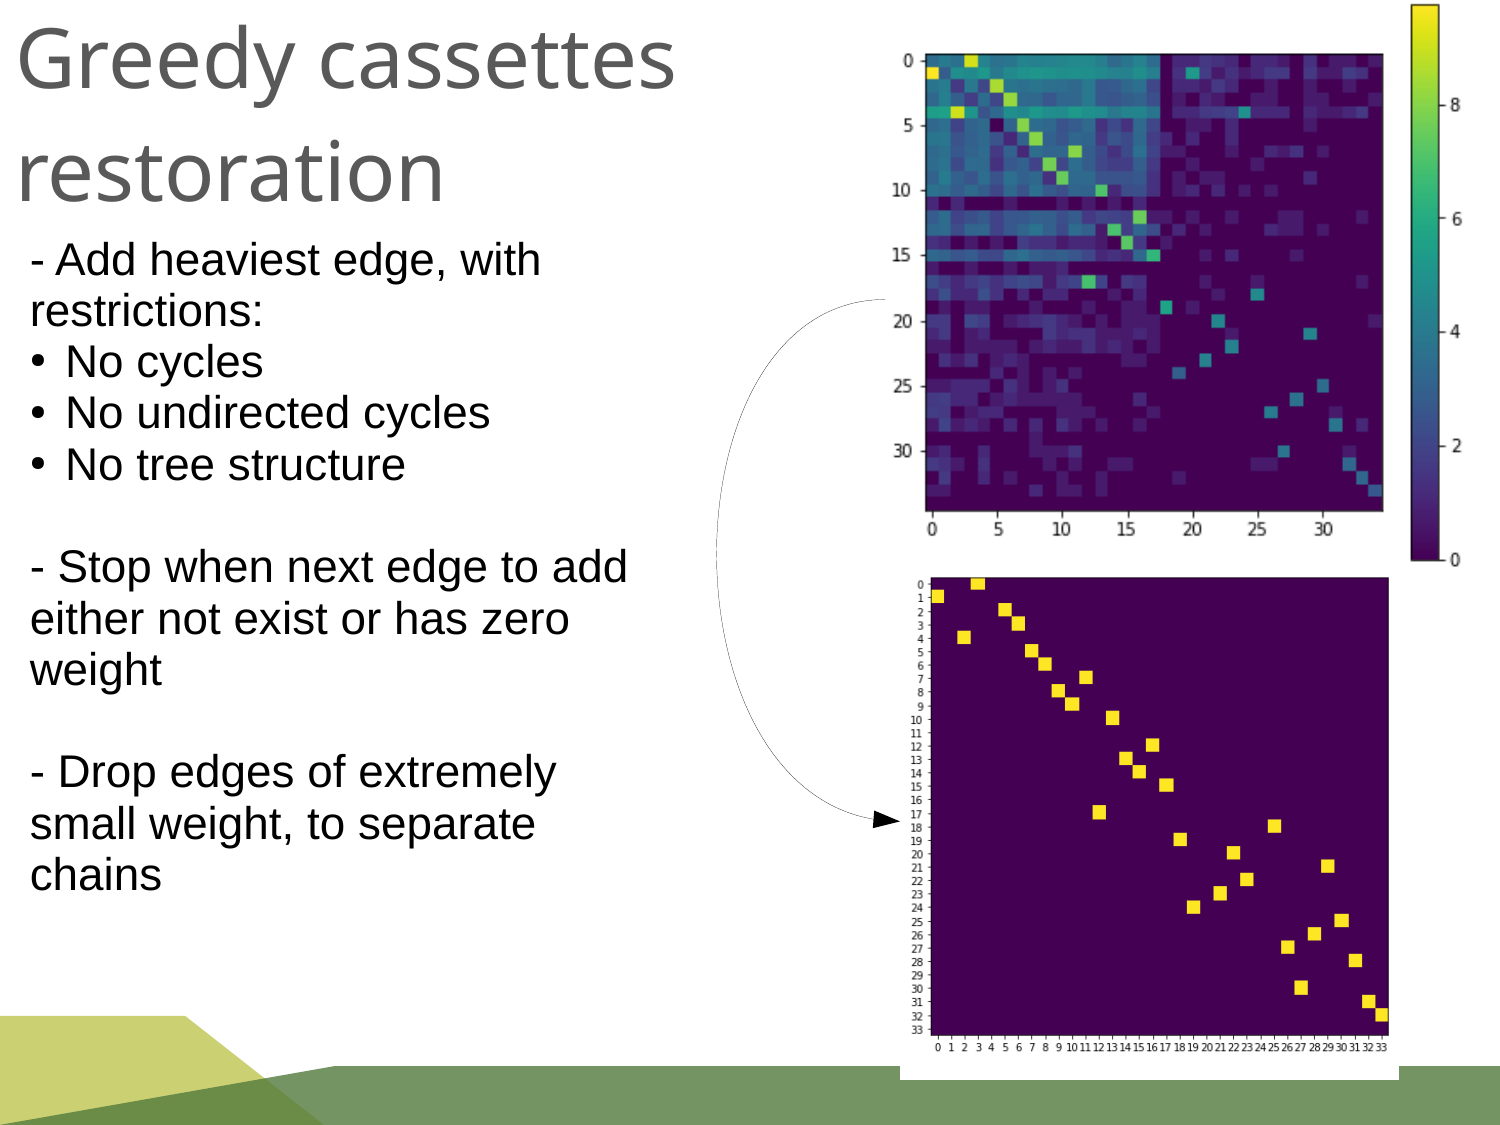

# Greedy cassettes restoration
- Add heaviest edge, with restrictions:
No cycles
No undirected cycles
No tree structure
- Stop when next edge to add either not exist or has zero weight
- Drop edges of extremely small weight, to separate chains